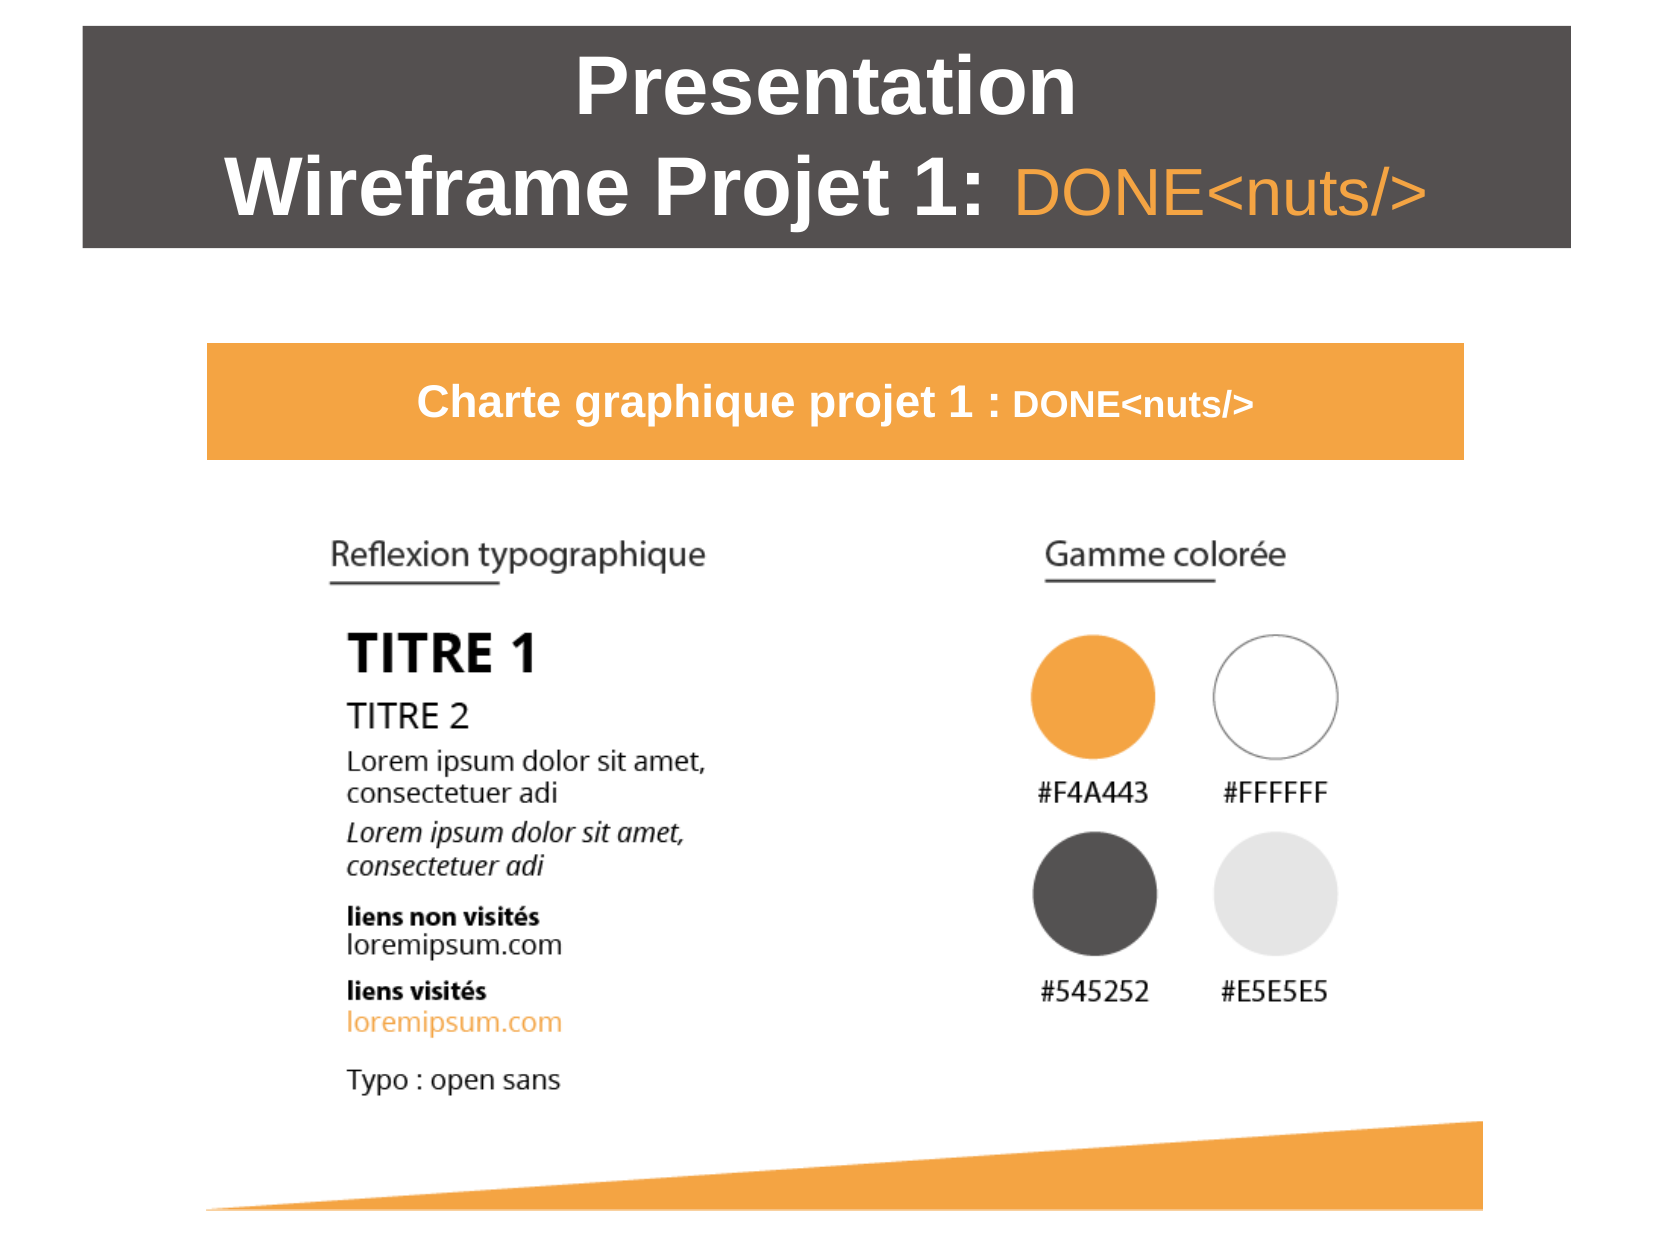

# Presentation Wireframe Projet 1: DONE<nuts/>
Charte graphique projet 1 : DONE<nuts/>